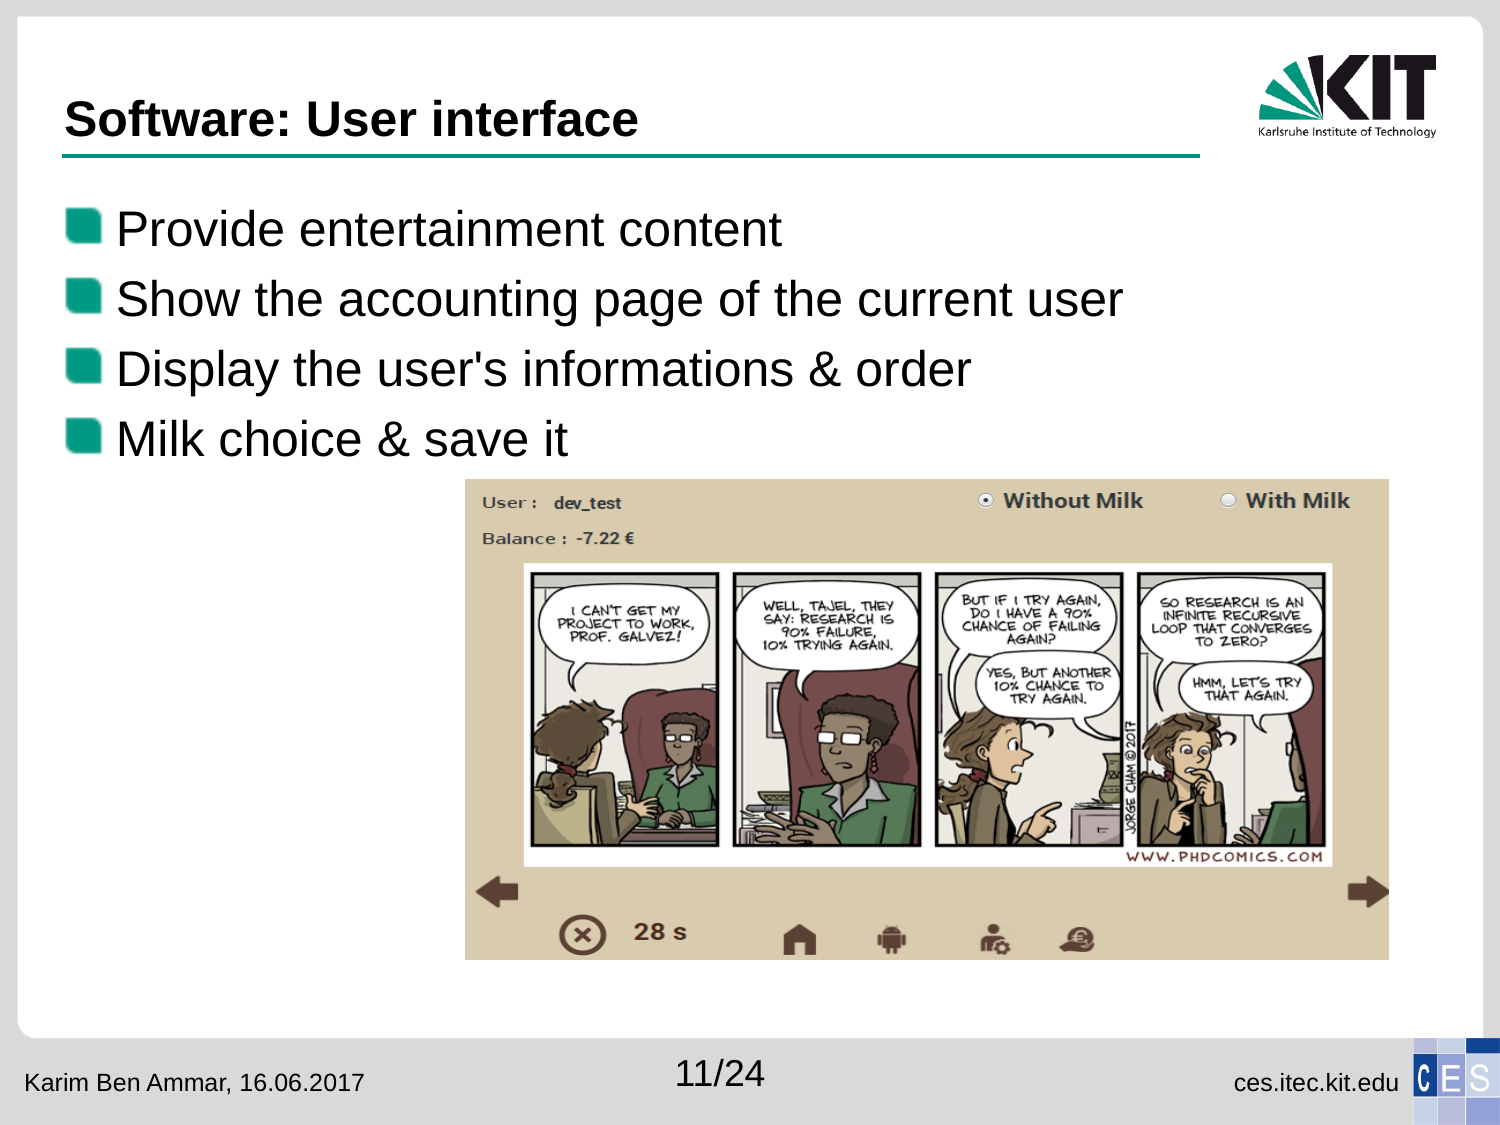

# Software: User interface
Provide entertainment content
Show the accounting page of the current user
Display the user's informations & order
Milk choice & save it
11/24